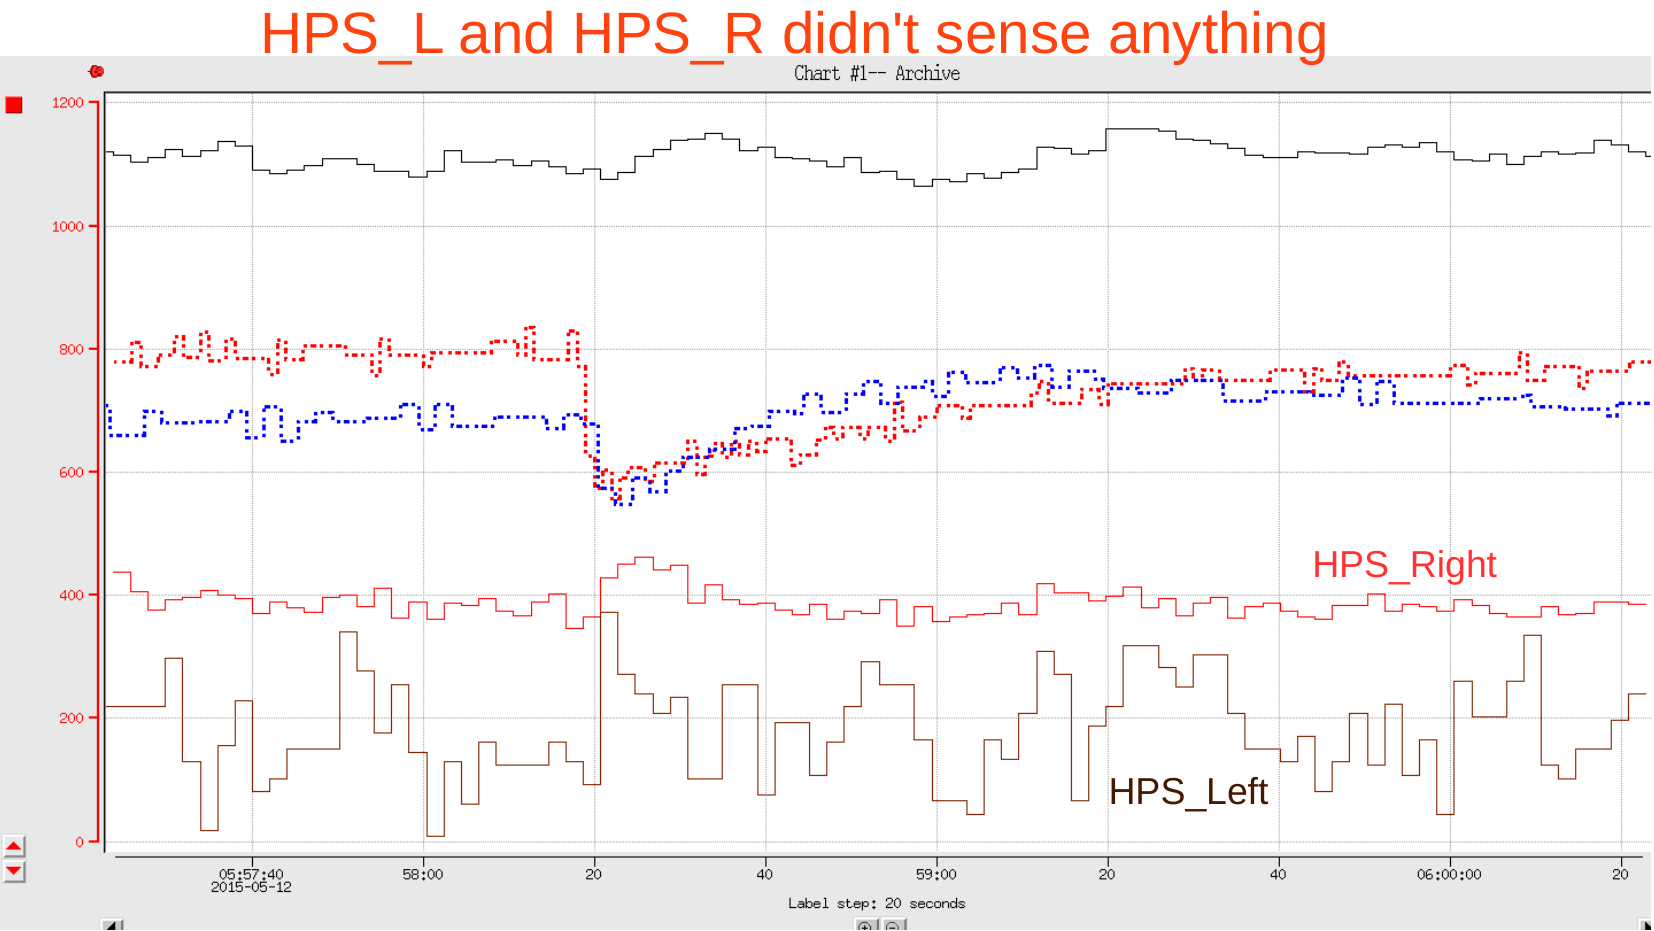

HPS_L and HPS_R didn't sense anything
HPS_Right
HPS_Left